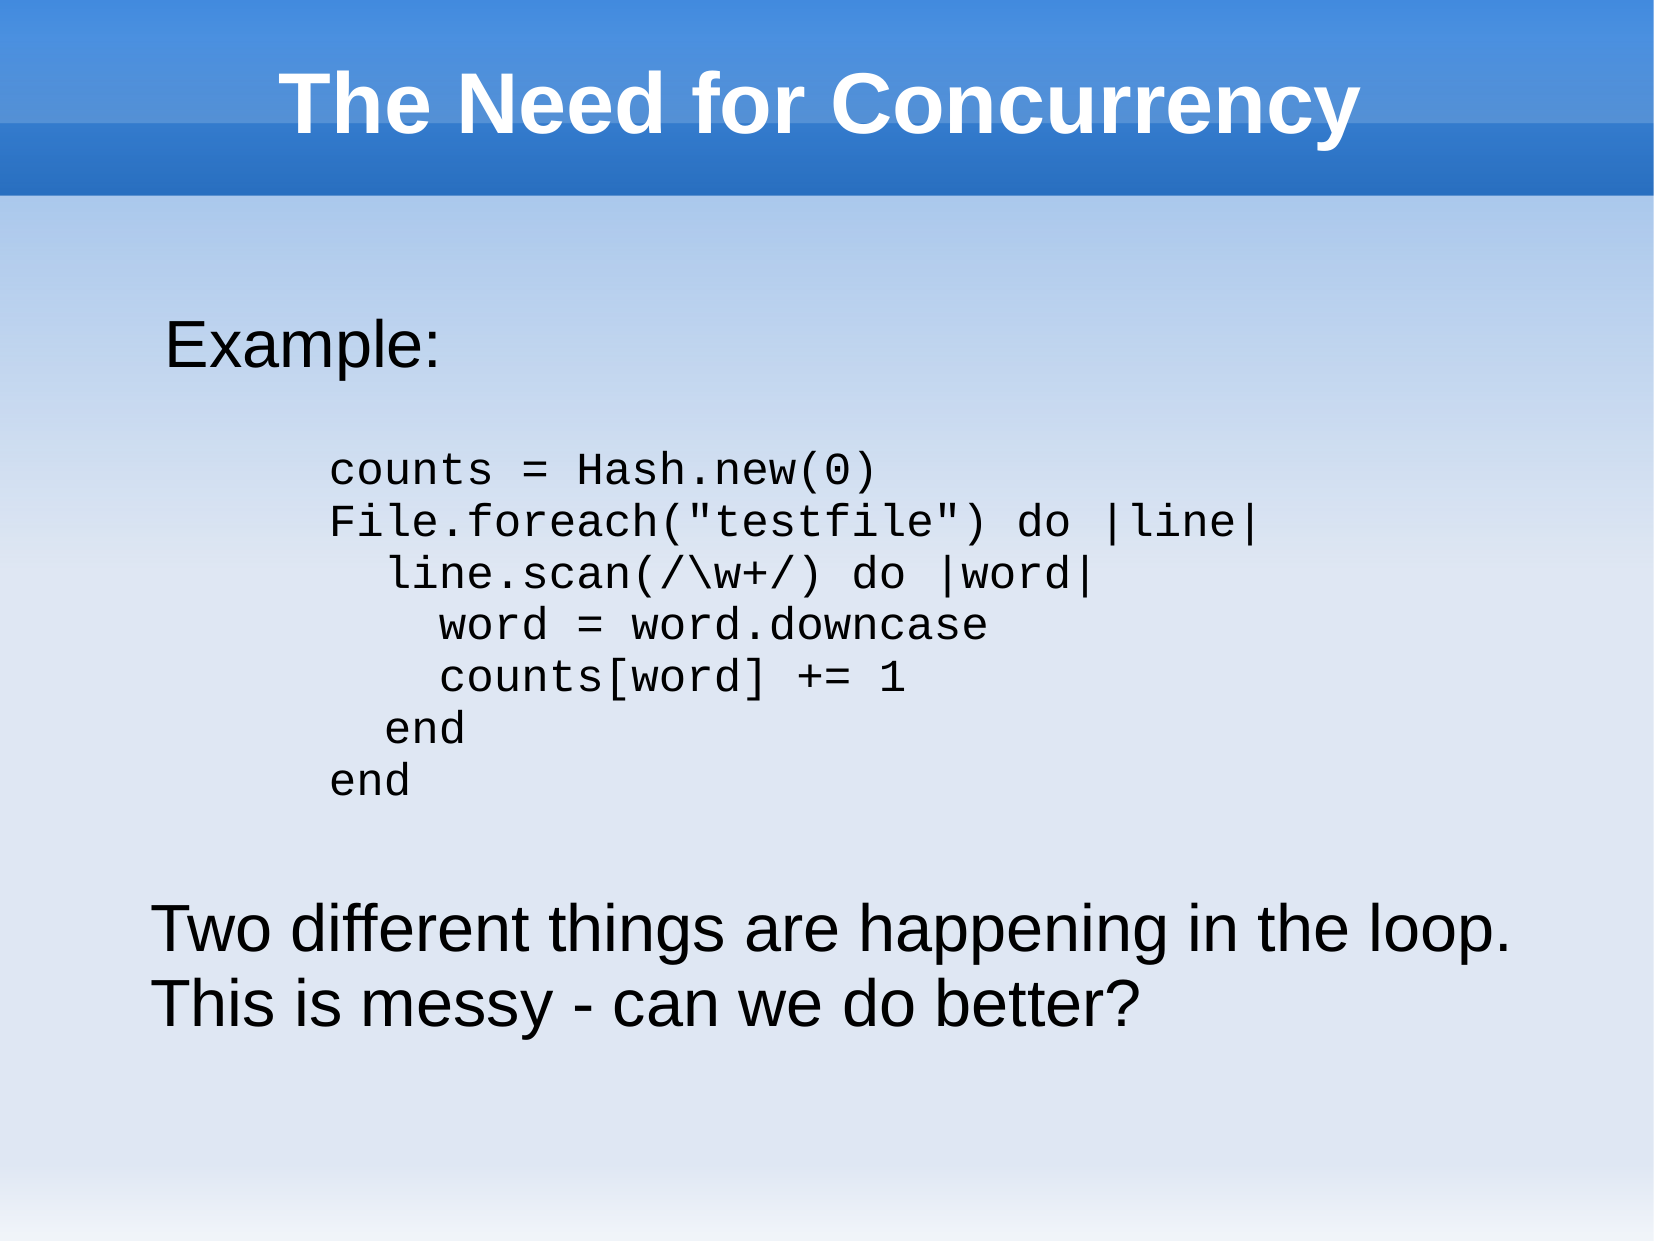

# The Need for Concurrency
Example:
counts = Hash.new(0)
File.foreach("testfile") do |line|
 line.scan(/\w+/) do |word|
 word = word.downcase
 counts[word] += 1
 end
end
Two different things are happening in the loop.
This is messy - can we do better?